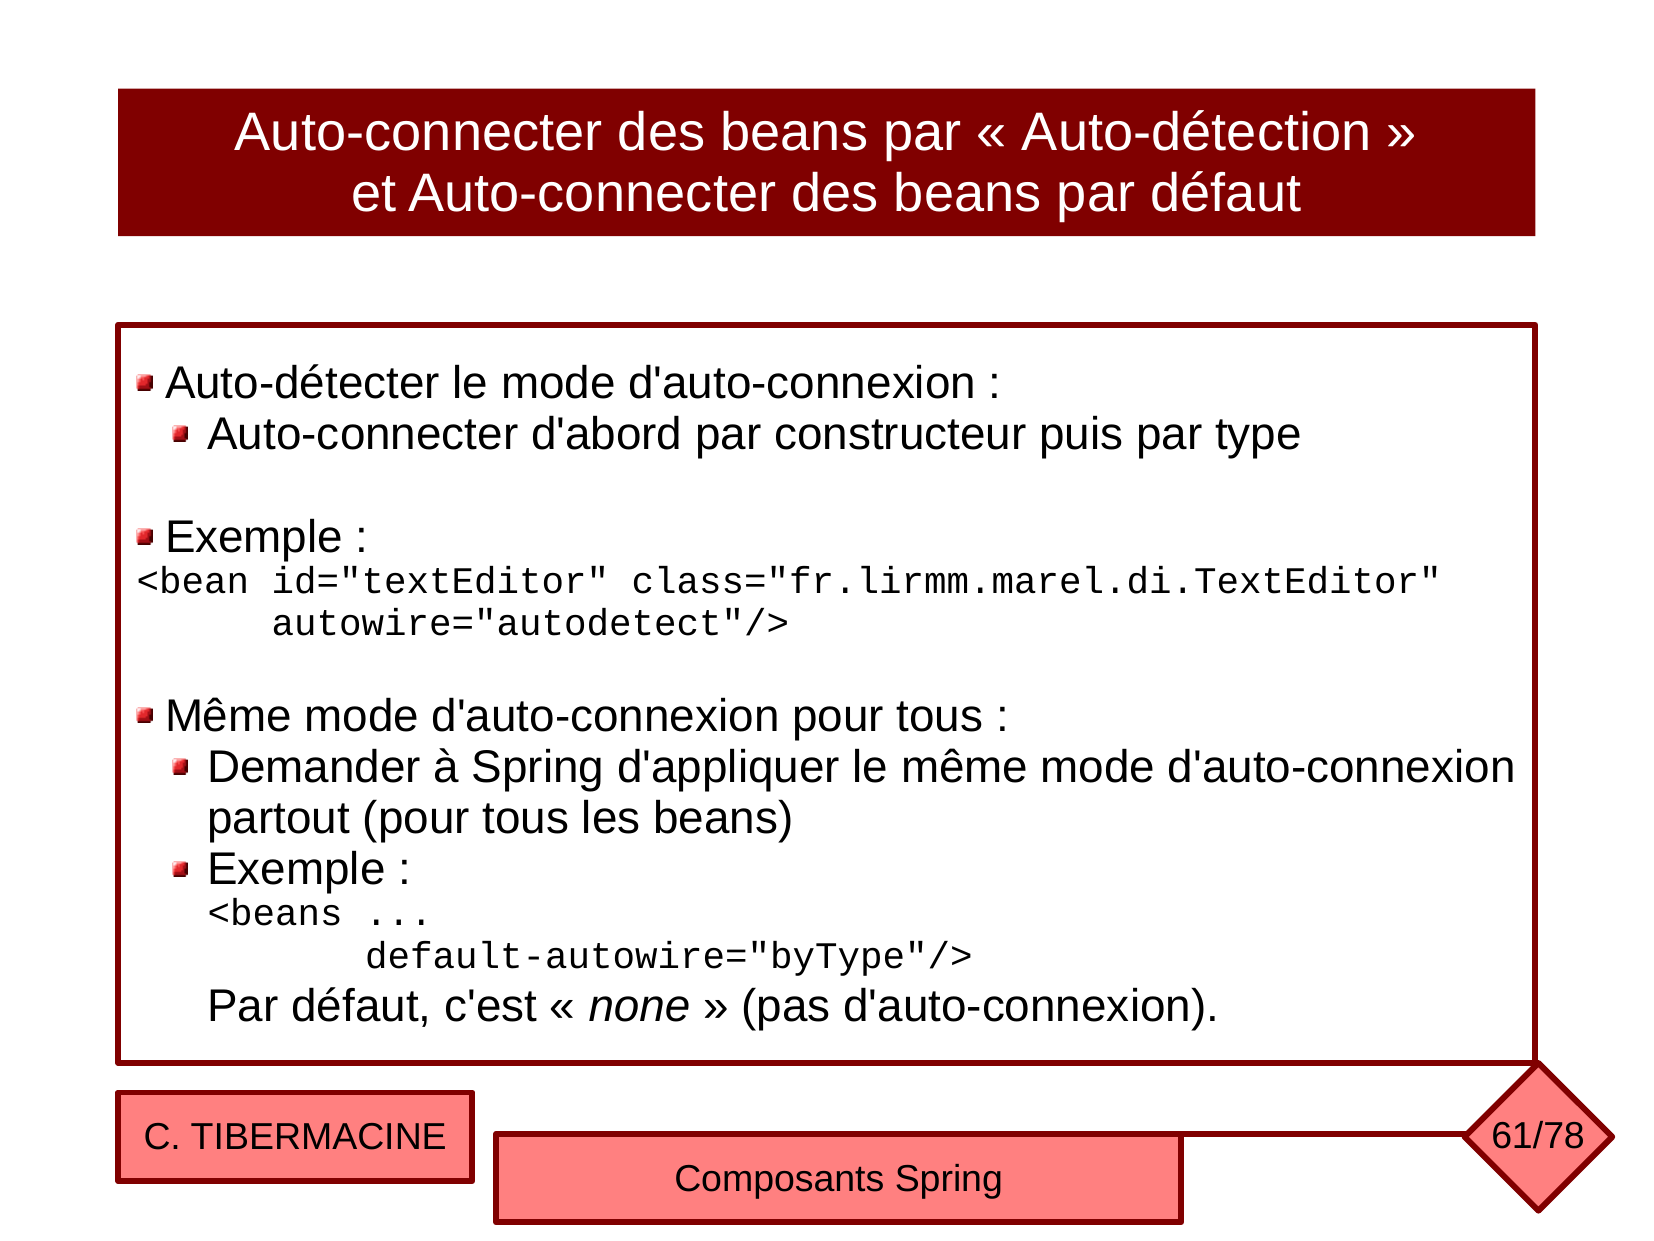

Auto-connecter des beans par « Auto-détection »
et Auto-connecter des beans par défaut
 Auto-détecter le mode d'auto-connexion :
Auto-connecter d'abord par constructeur puis par type
 Exemple :
<bean id="textEditor" class="fr.lirmm.marel.di.TextEditor"
 autowire="autodetect"/>
 Même mode d'auto-connexion pour tous :
Demander à Spring d'appliquer le même mode d'auto-connexion
partout (pour tous les beans)
Exemple :
<beans ...
 default-autowire="byType"/>
Par défaut, c'est « none » (pas d'auto-connexion).
C. TIBERMACINE
Composants Spring